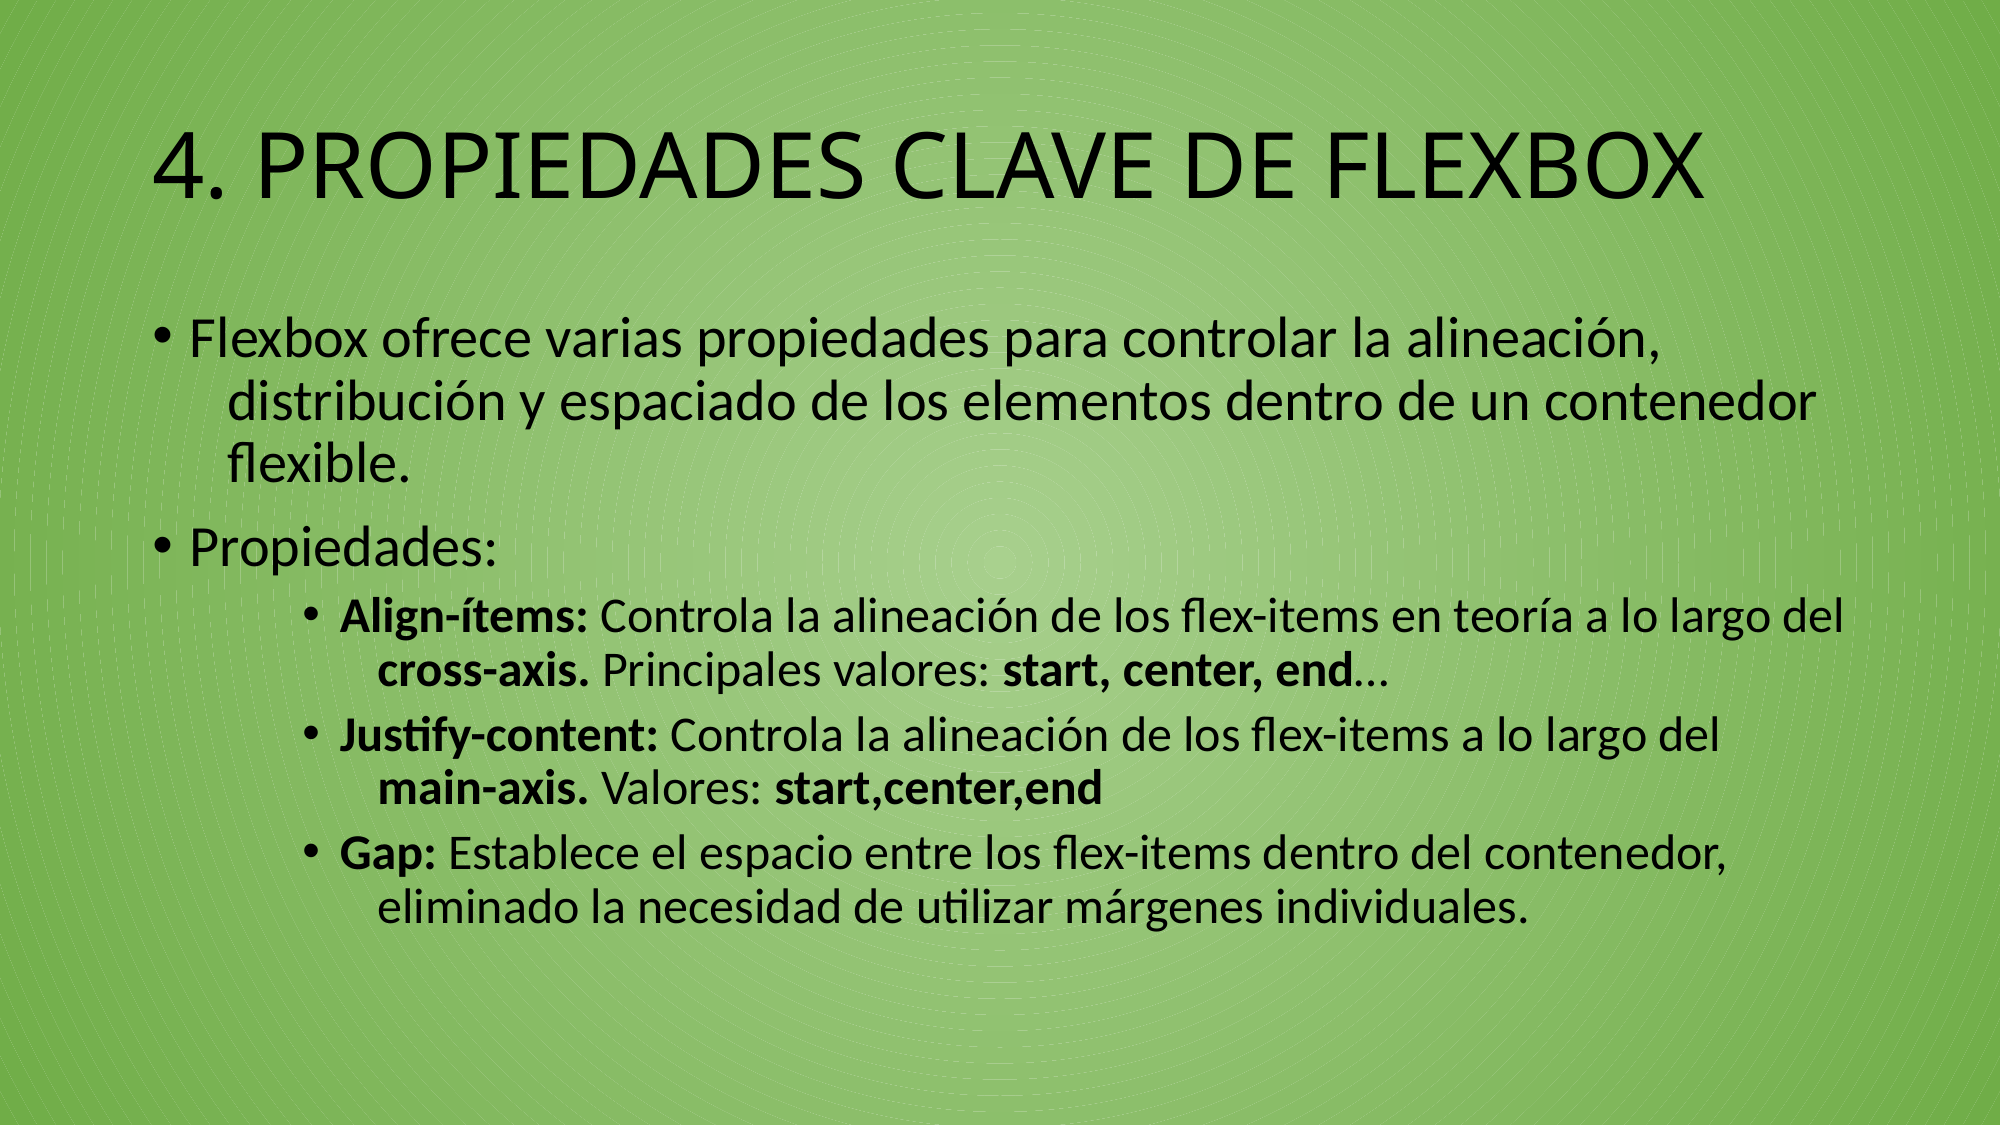

# 4. PROPIEDADES CLAVE DE FLEXBOX
Flexbox ofrece varias propiedades para controlar la alineación, distribución y espaciado de los elementos dentro de un contenedor flexible.
Propiedades:
Align-ítems: Controla la alineación de los flex-items en teoría a lo largo del cross-axis. Principales valores: start, center, end…
Justify-content: Controla la alineación de los flex-items a lo largo del main-axis. Valores: start,center,end
Gap: Establece el espacio entre los flex-items dentro del contenedor, eliminado la necesidad de utilizar márgenes individuales.